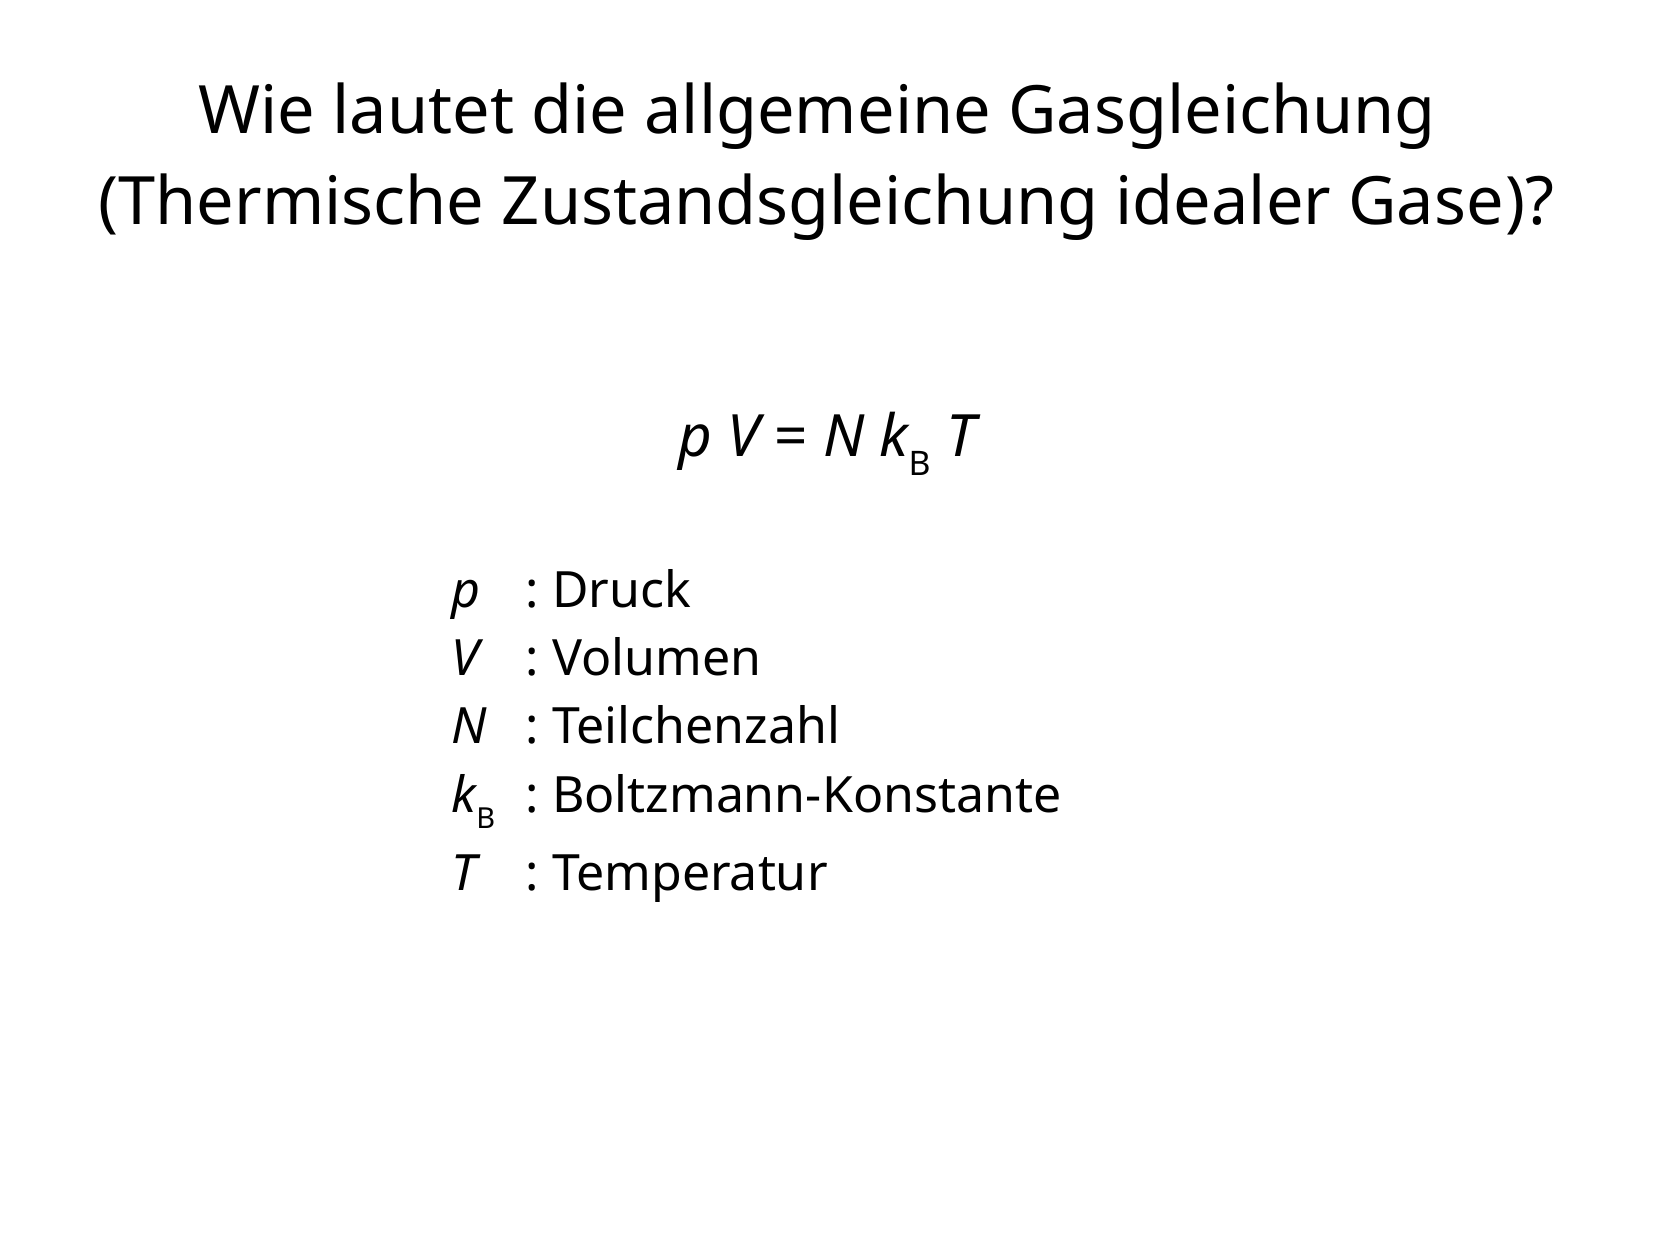

# Wie lautet die allgemeine Gasgleichung (Thermische Zustandsgleichung idealer Gase)?
p V = N kB T
					p	: Druck
					V	: Volumen
					N	: Teilchenzahl
					kB	: Boltzmann-Konstante
					T	: Temperatur